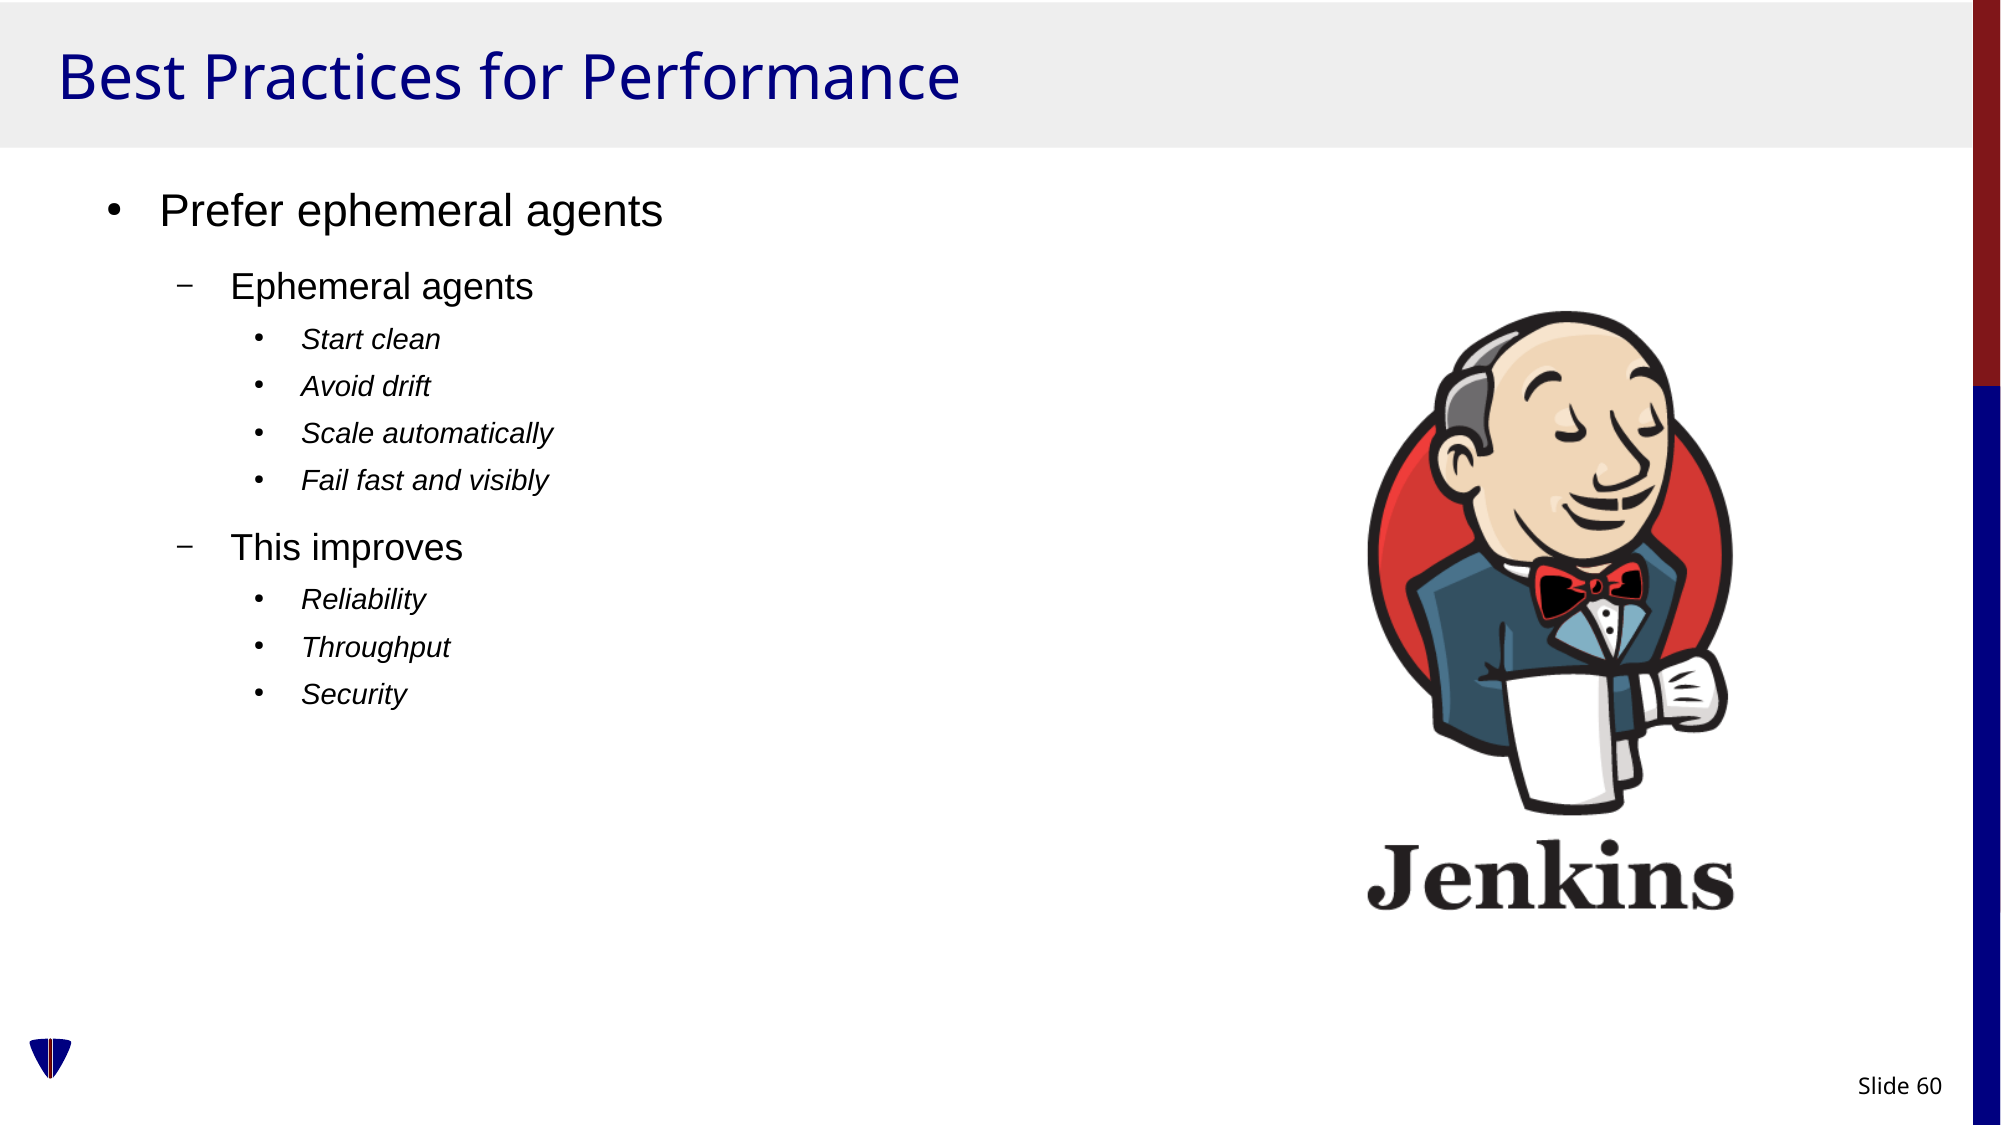

# Best Practices for Performance
Prefer ephemeral agents
Ephemeral agents
Start clean
Avoid drift
Scale automatically
Fail fast and visibly
This improves
Reliability
Throughput
Security